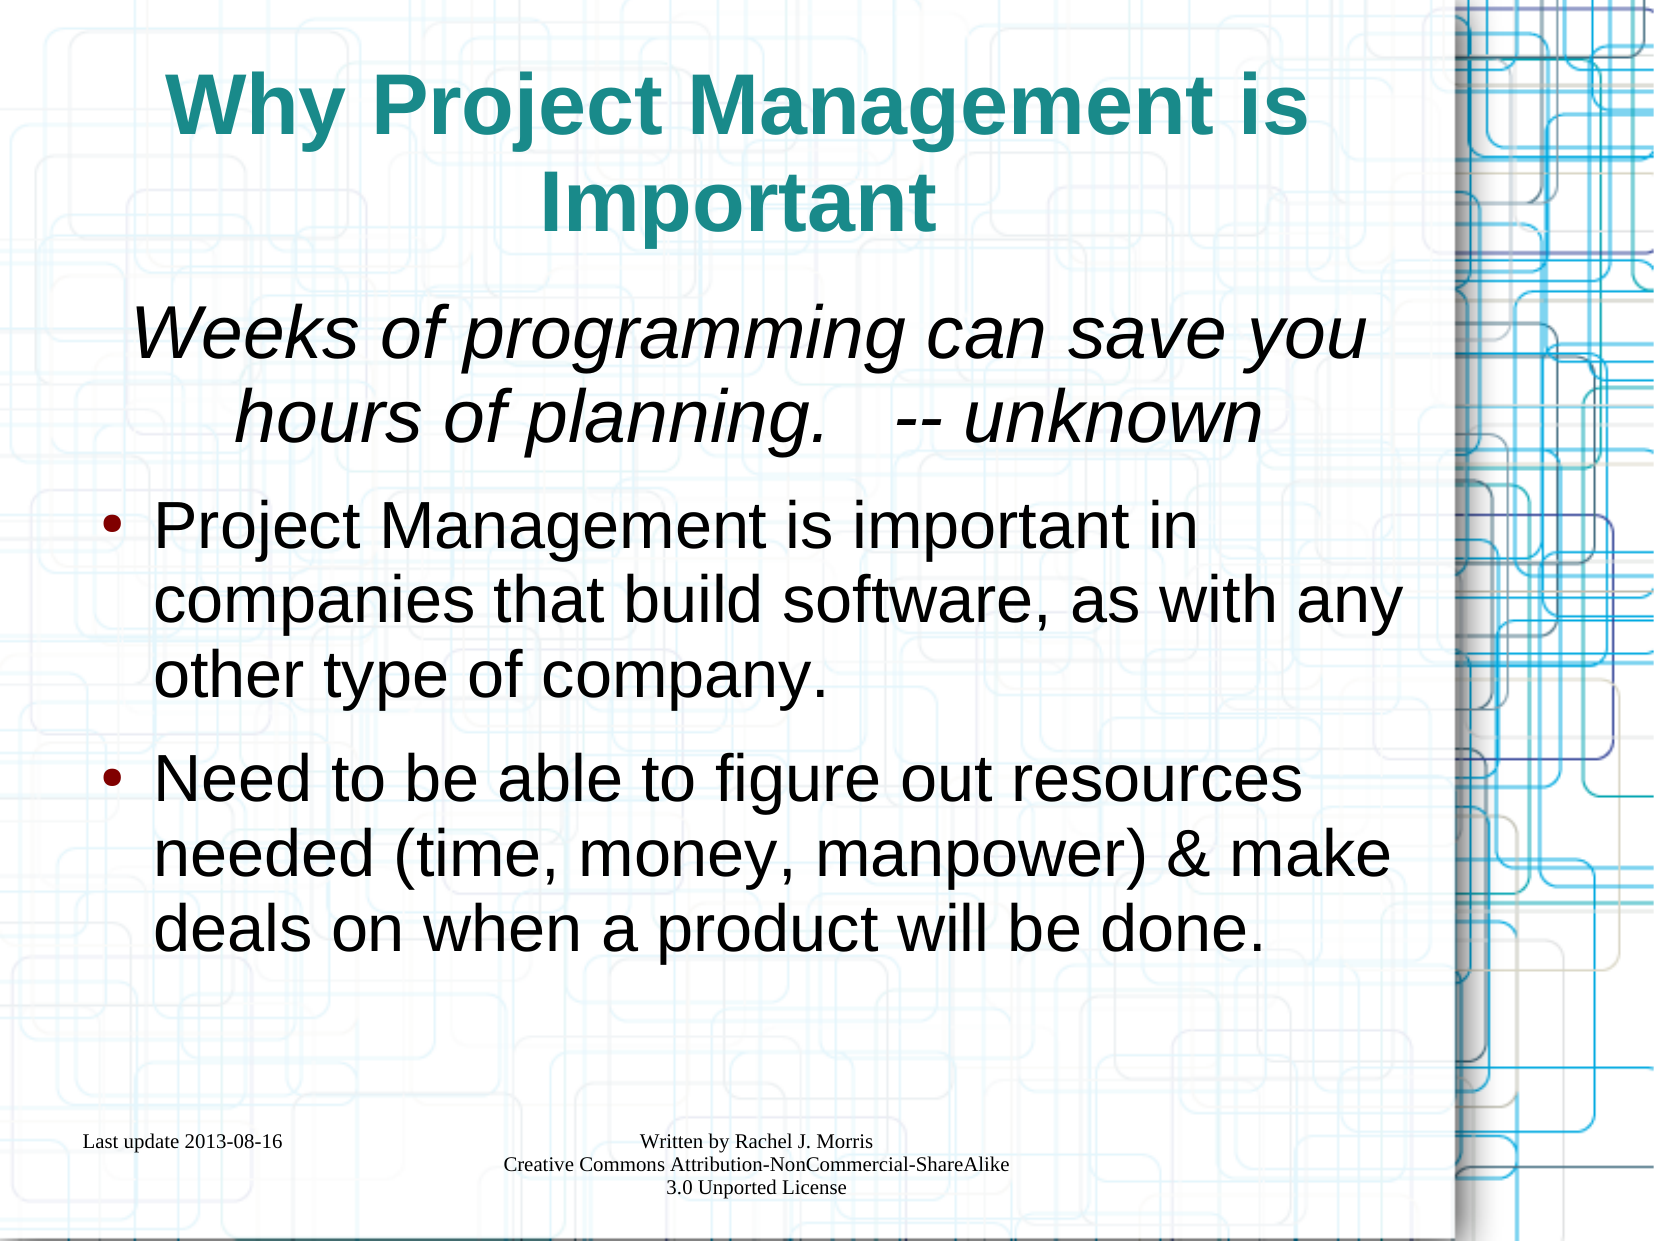

# Why Project Management is Important
Weeks of programming can save you hours of planning. -- unknown
Project Management is important in companies that build software, as with any other type of company.
Need to be able to figure out resources needed (time, money, manpower) & make deals on when a product will be done.